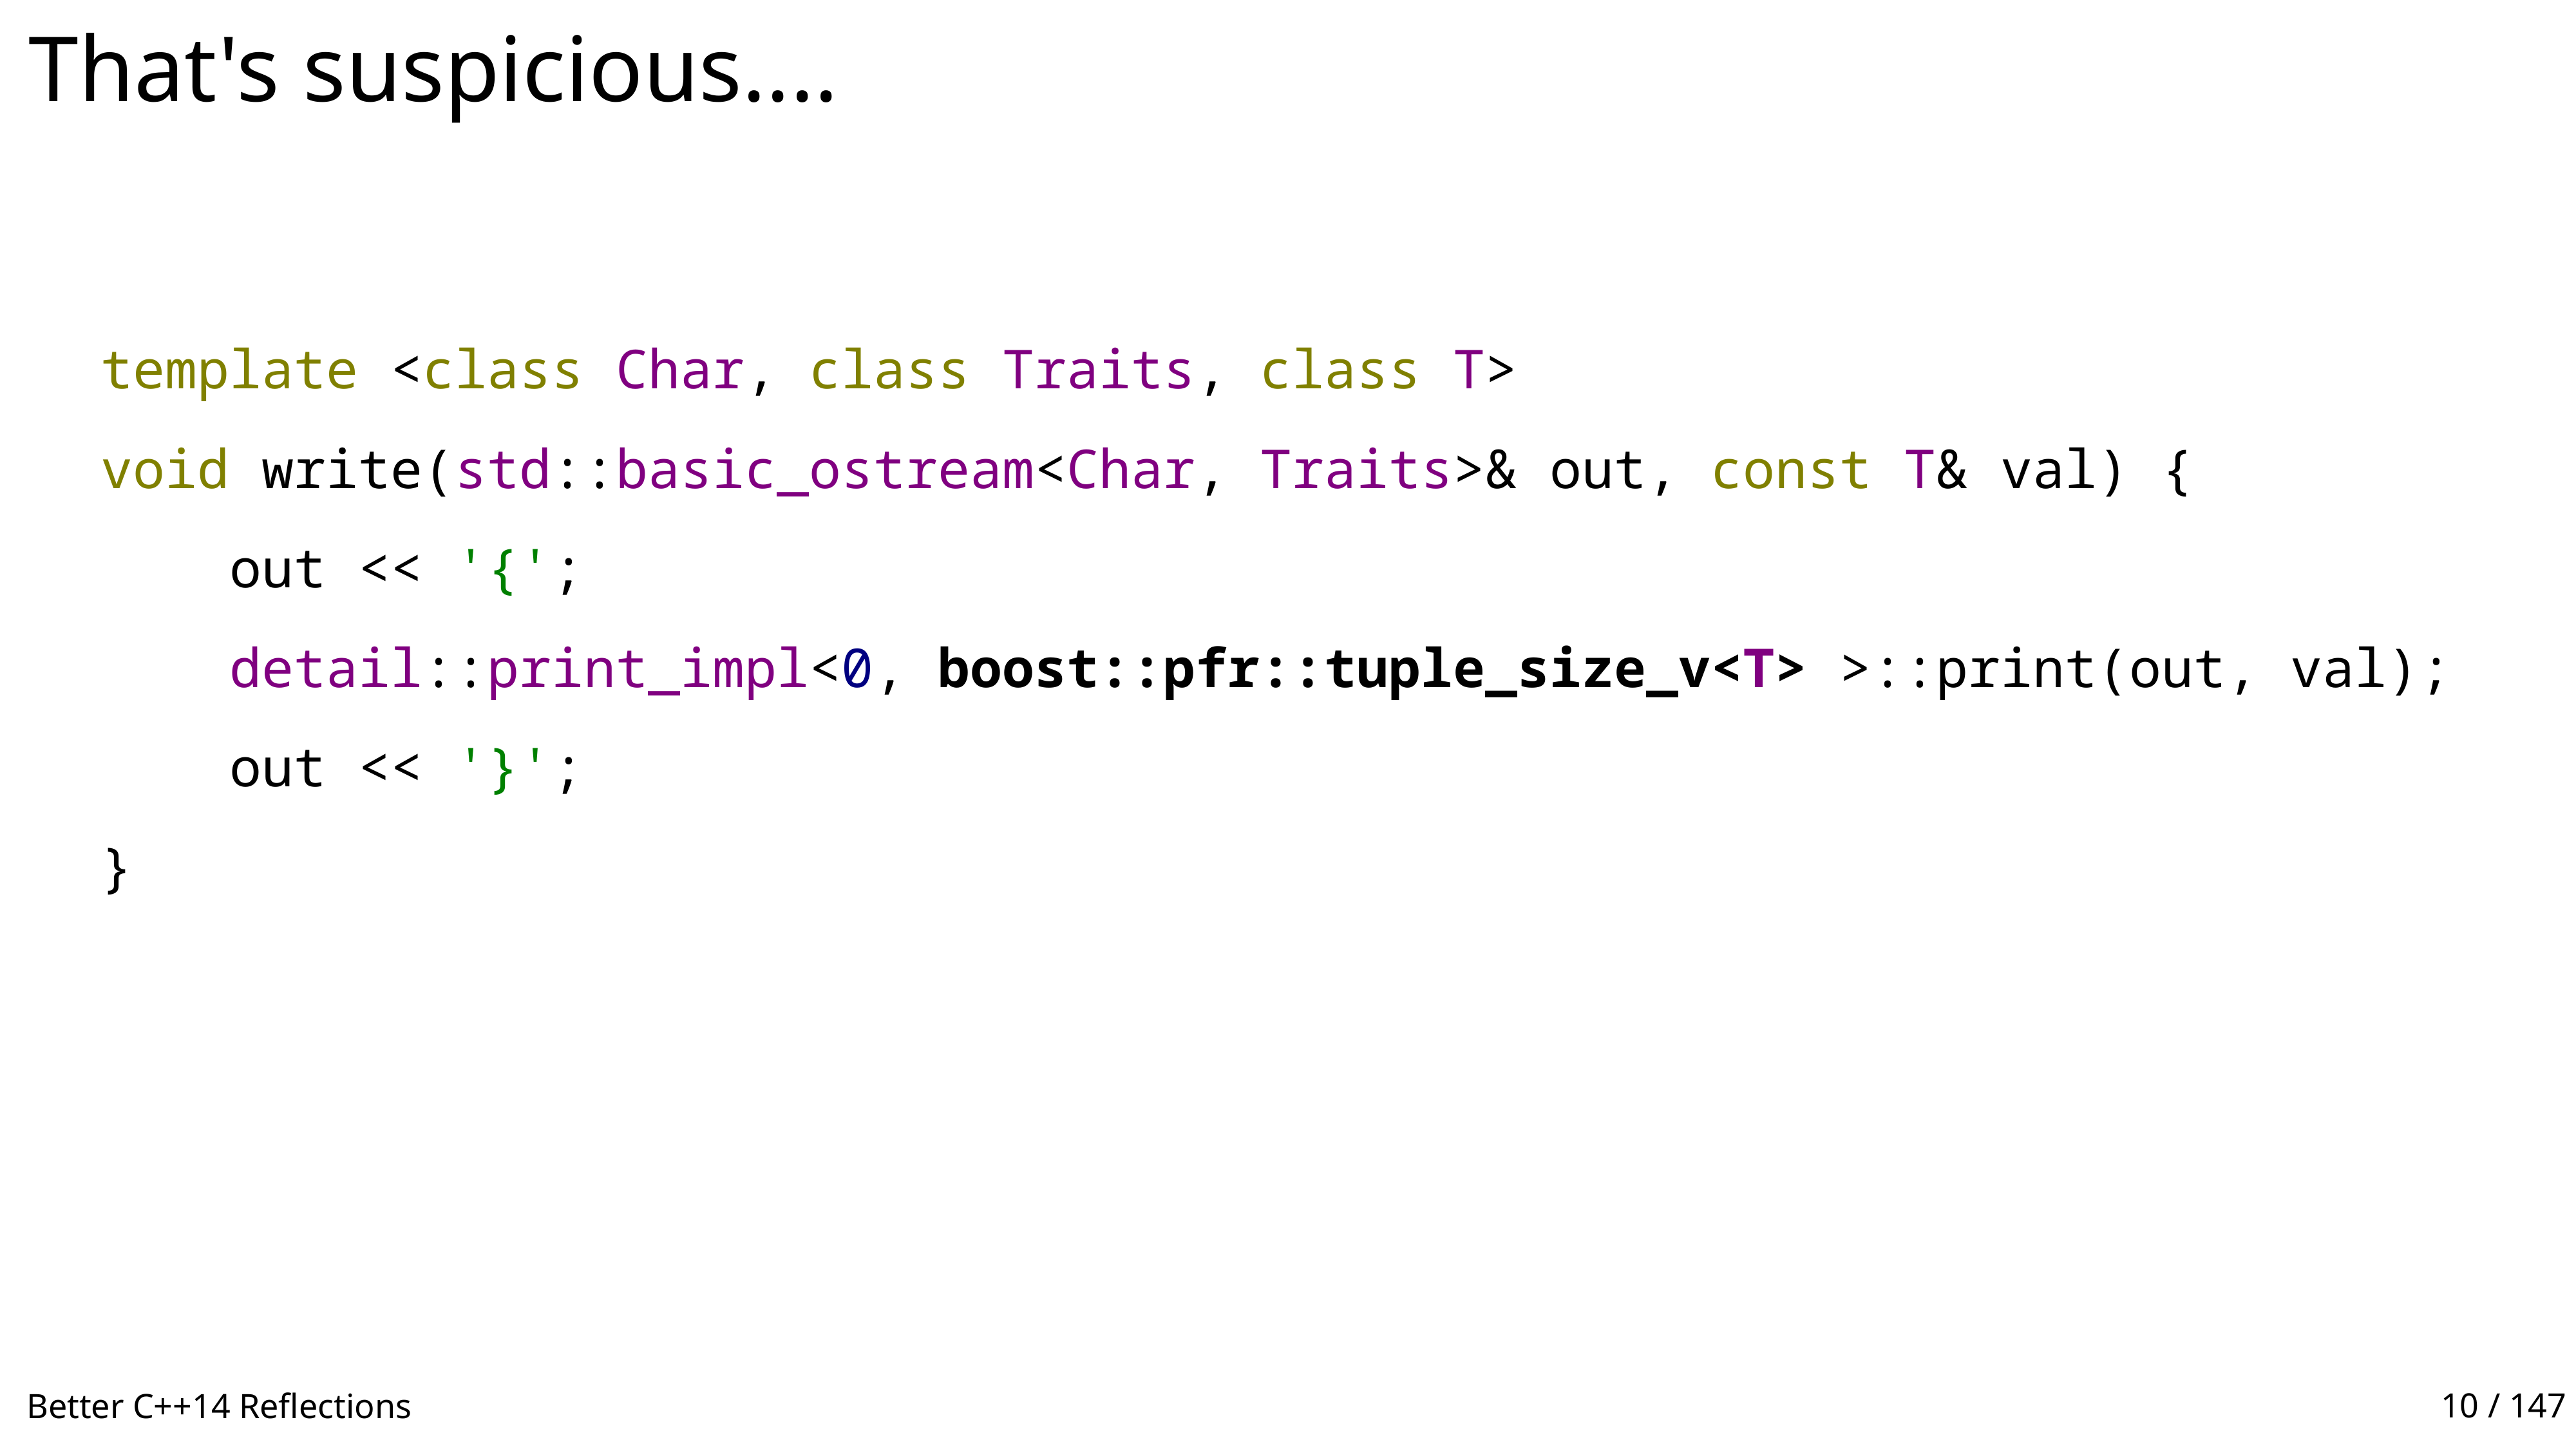

# That's suspicious....
template <class Char, class Traits, class T>
void write(std::basic_ostream<Char, Traits>& out, const T& val) {
 out << '{';
 detail::print_impl<0, boost::pfr::tuple_size_v<T> >::print(out, val);
 out << '}';
}
Better C++14 Reflections